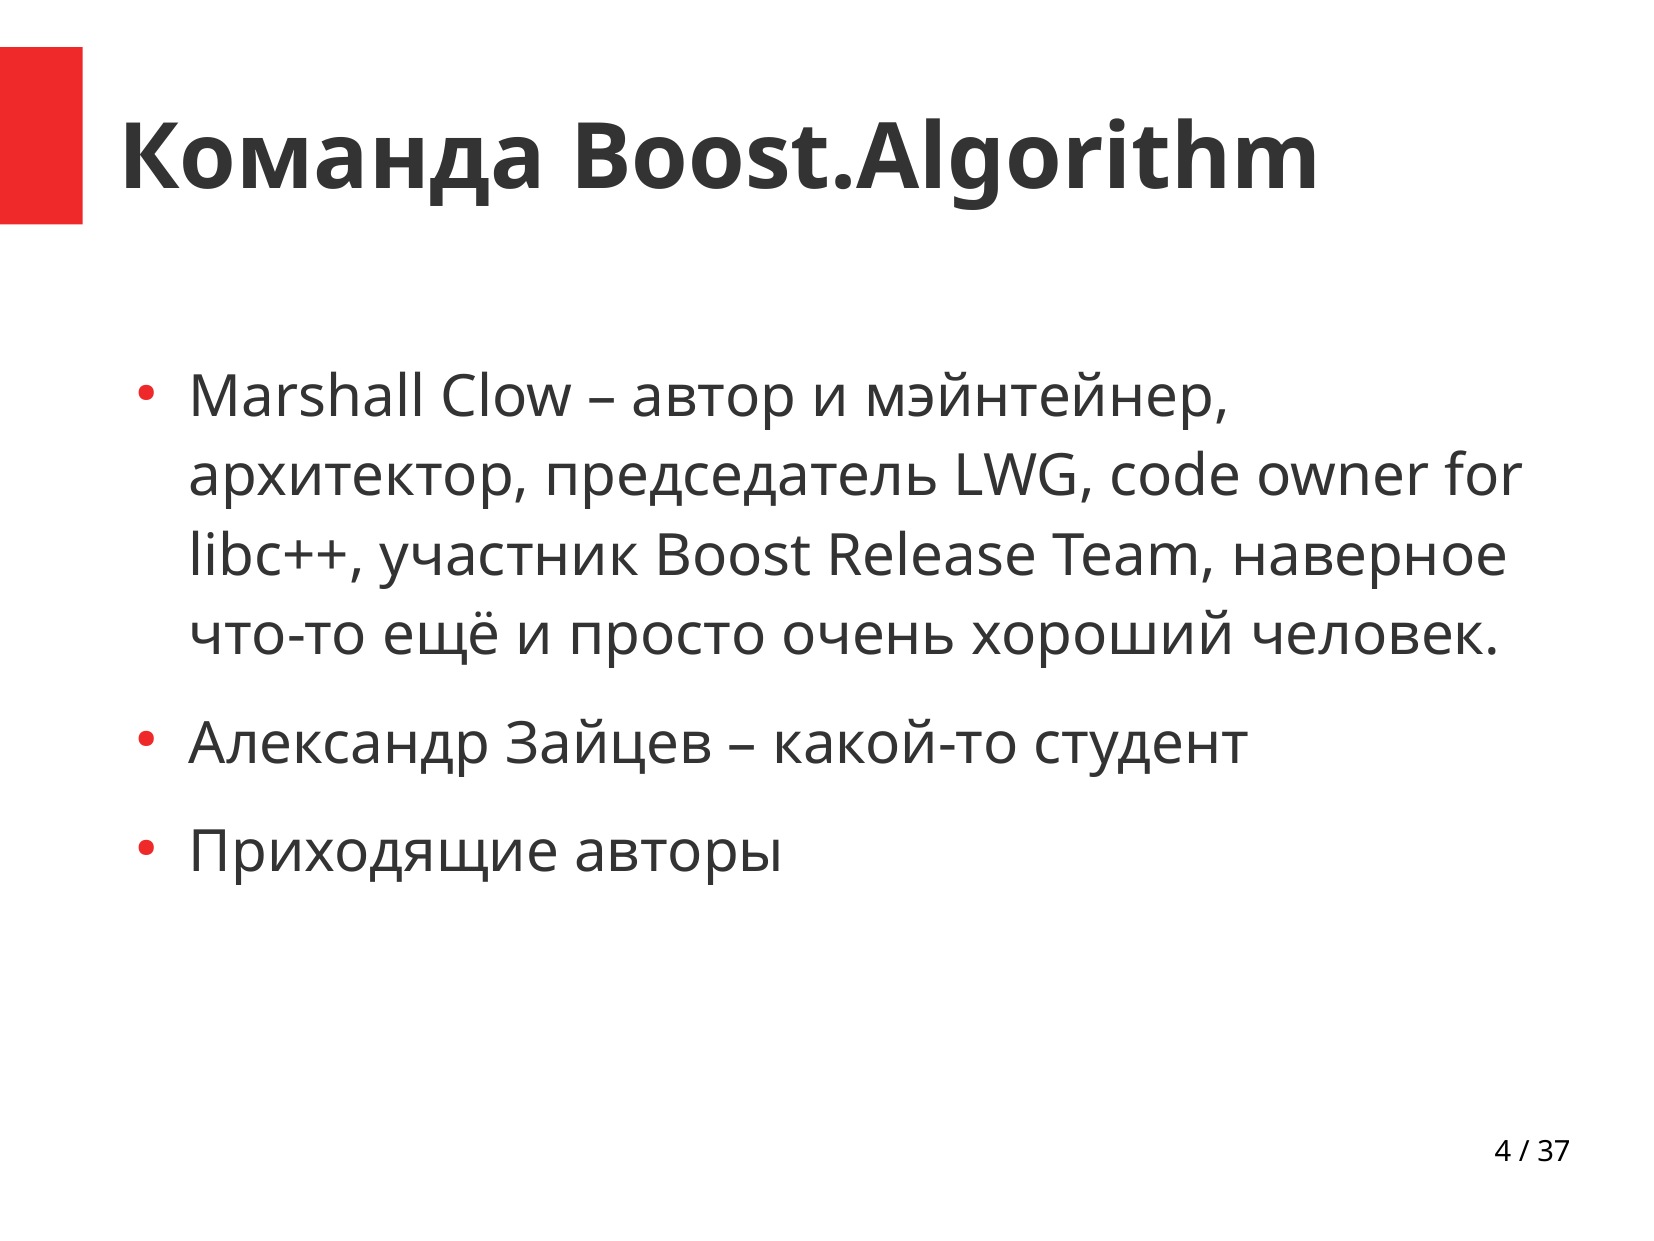

# Команда Boost.Algorithm
Marshall Clow – автор и мэйнтейнер, архитектор, председатель LWG, code owner for libc++, участник Boost Release Team, наверное что-то ещё и просто очень хороший человек.
Александр Зайцев – какой-то студент
Приходящие авторы
4